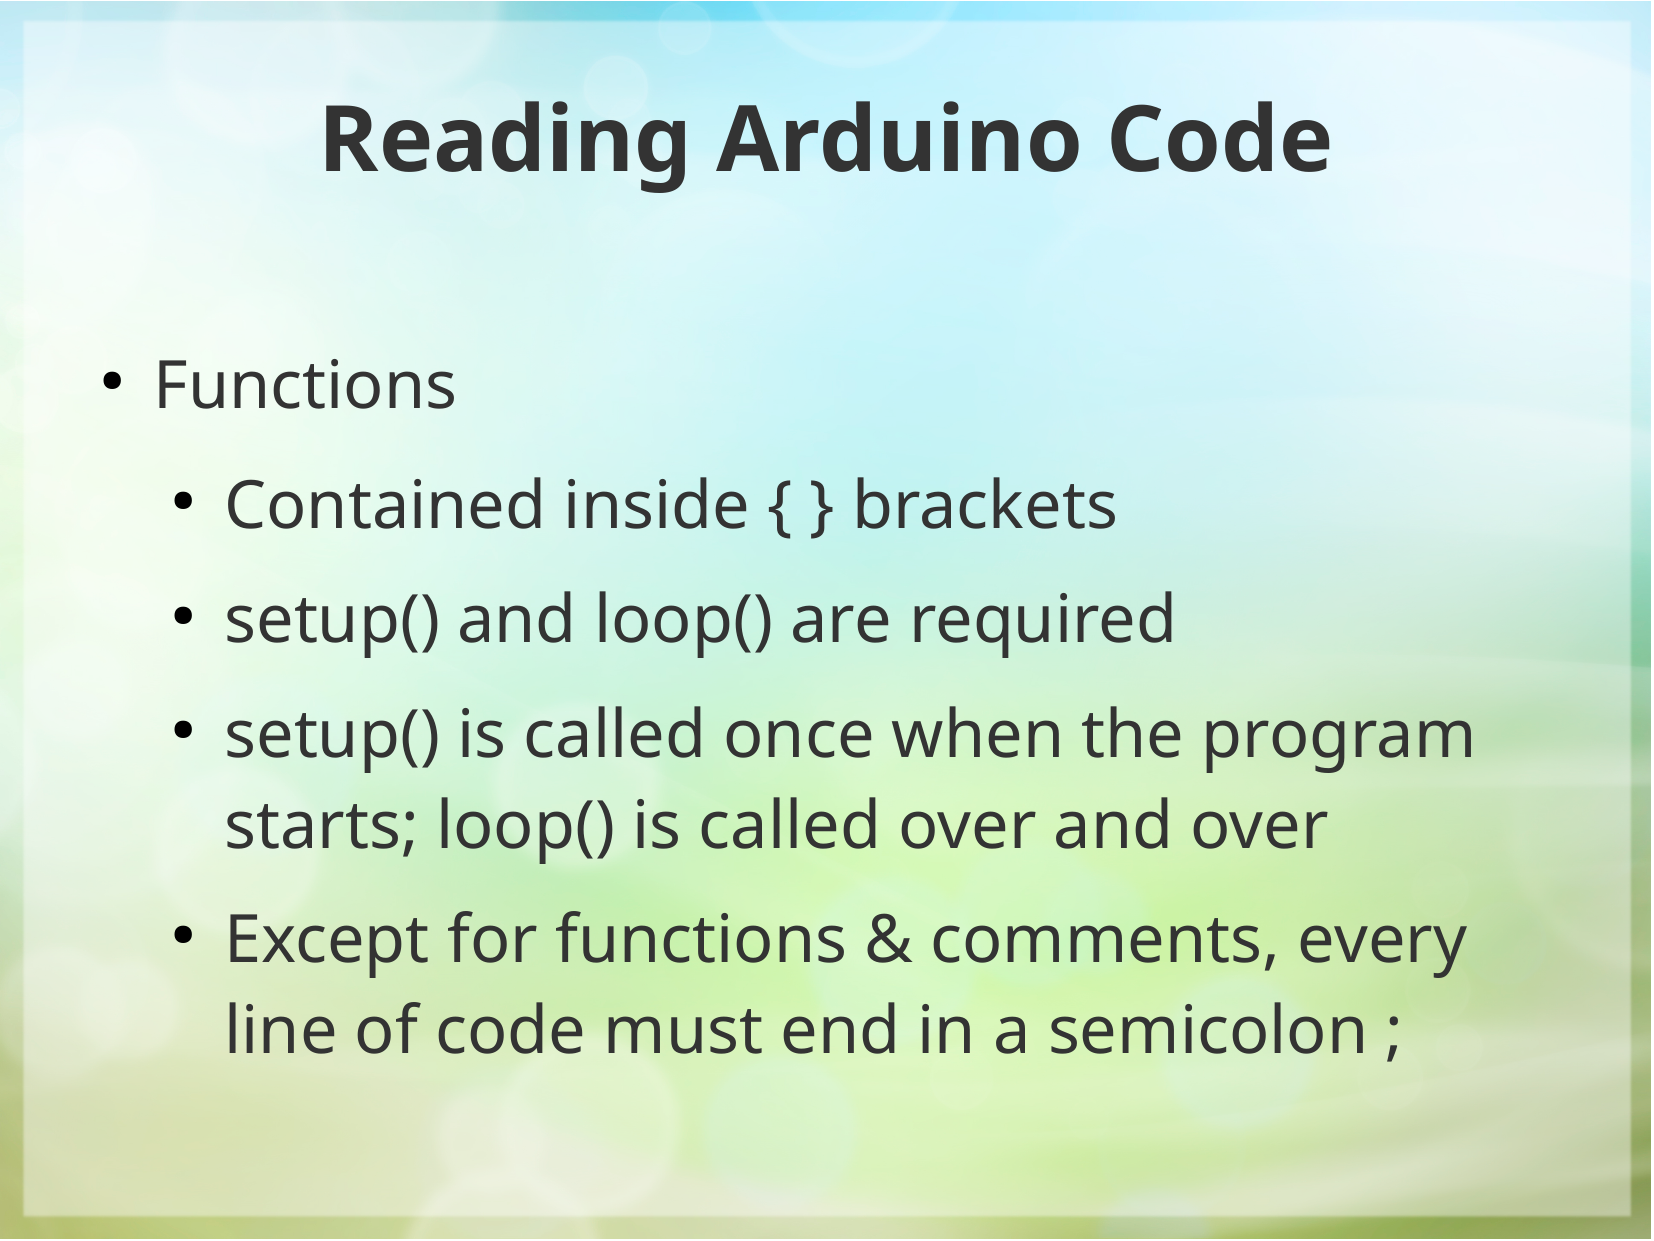

# Reading Arduino Code
Functions
Contained inside { } brackets
setup() and loop() are required
setup() is called once when the program starts; loop() is called over and over
Except for functions & comments, every line of code must end in a semicolon ;